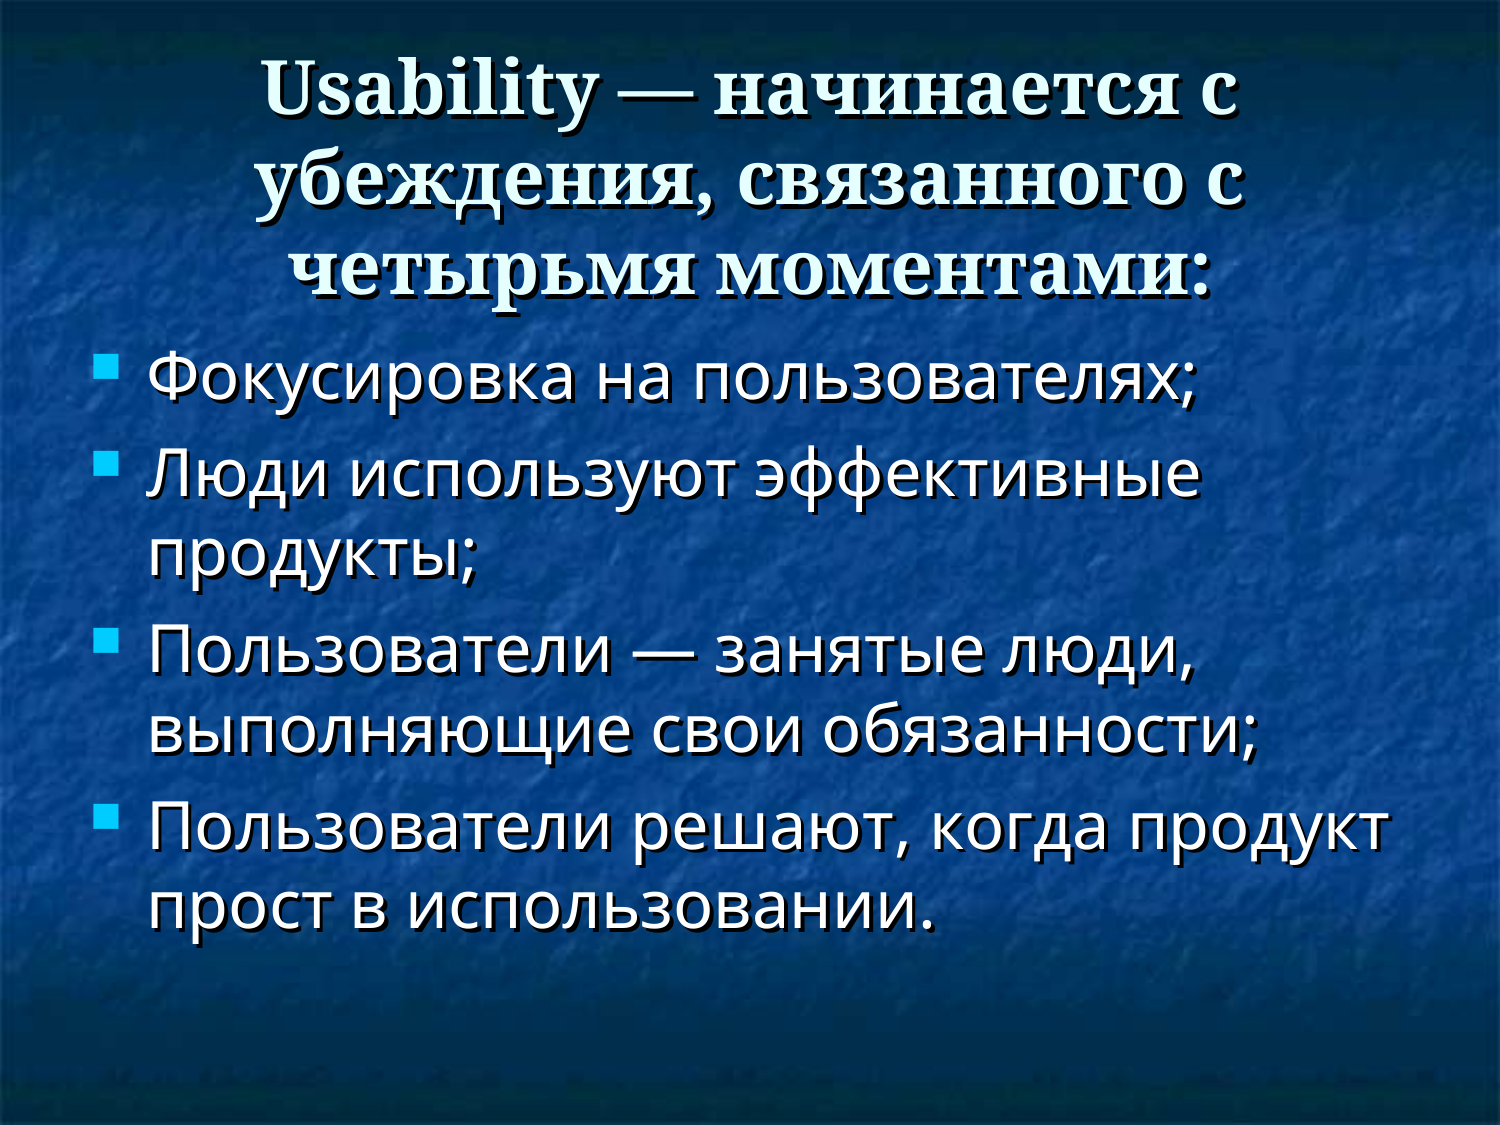

# Usability — начинается с убеждения, связанного с четырьмя моментами:
Фокусировка на пользователях;
Люди используют эффективные продукты;
Пользователи — занятые люди, выполняющие свои обязанности;
Пользователи решают, когда продукт прост в использовании.